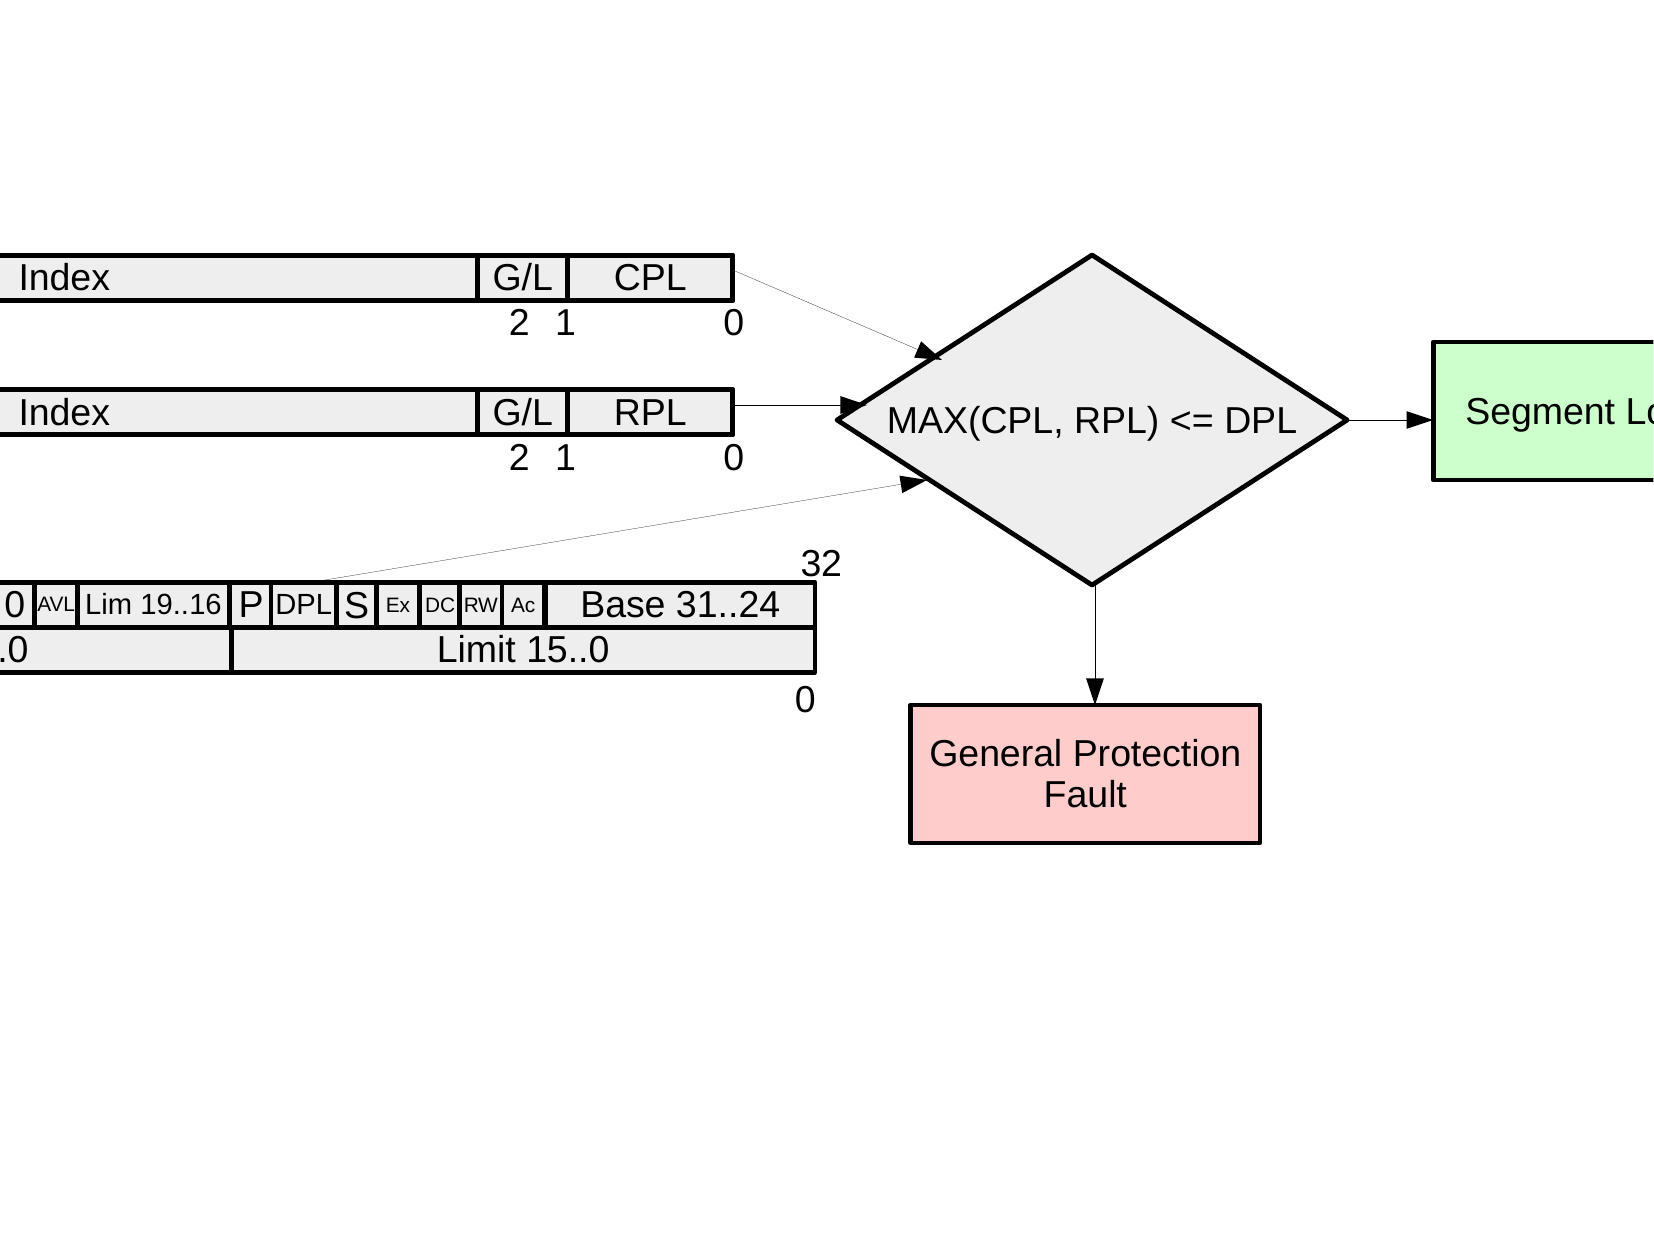

MAX(CPL, RPL) <= DPL
Index
G/L
CPL
15
2
1
0
Segment Loaded
Index
G/L
RPL
15
2
1
0
64
32
Base 31..24
G
Sz
0
AVL
Lim 19..16
P
DPL
Base 31..24
S
Ex
DC
RW
Ac
Base 15..0
Limit 15..0
31
0
General Protection
Fault